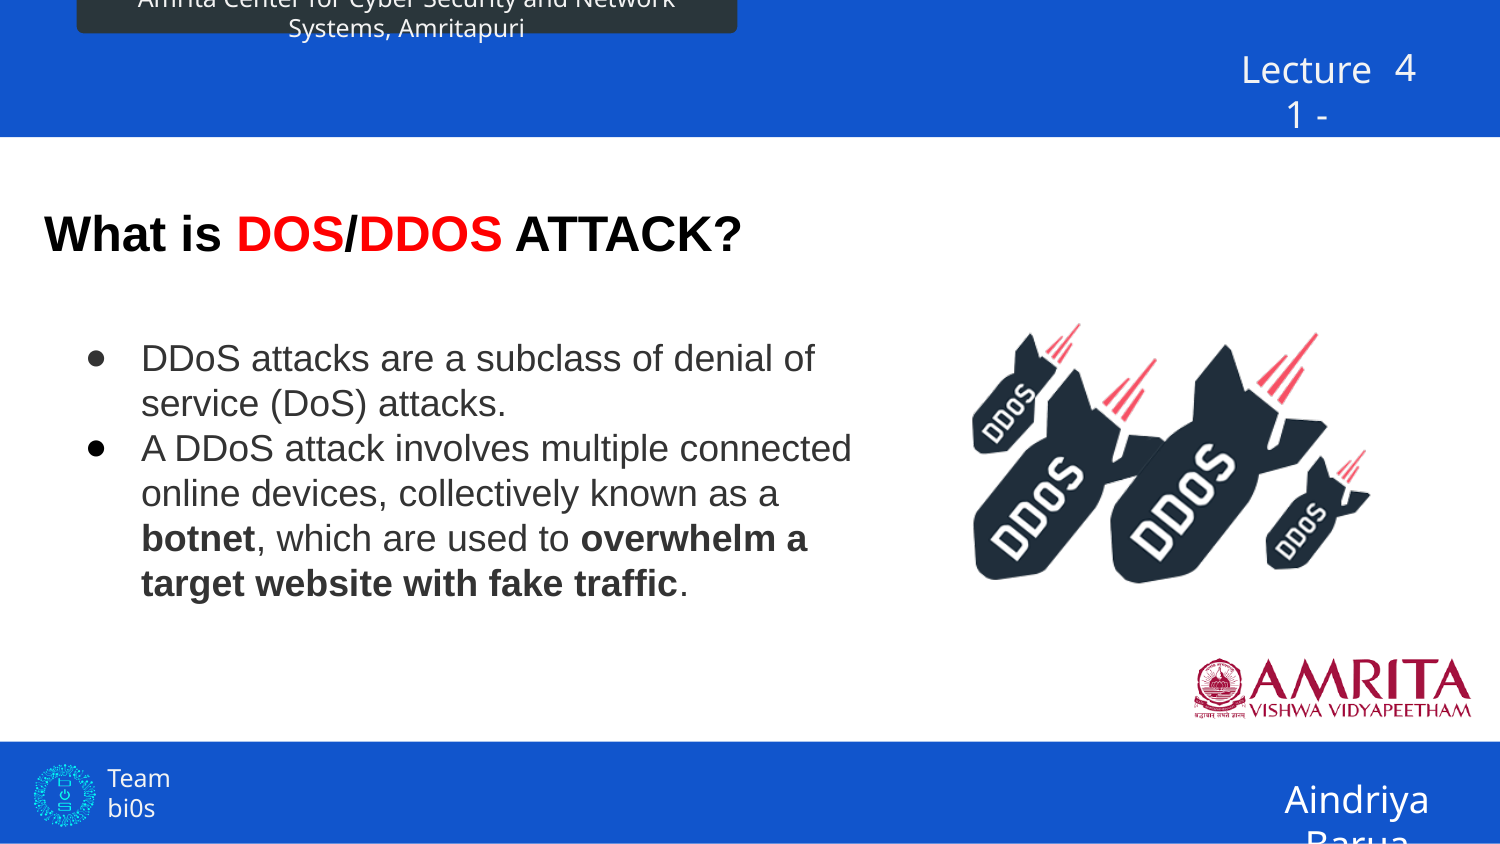

# What is DOS/DDOS ATTACK?
DDoS attacks are a subclass of denial of service (DoS) attacks.
A DDoS attack involves multiple connected online devices, collectively known as a botnet, which are used to overwhelm a target website with fake traffic.